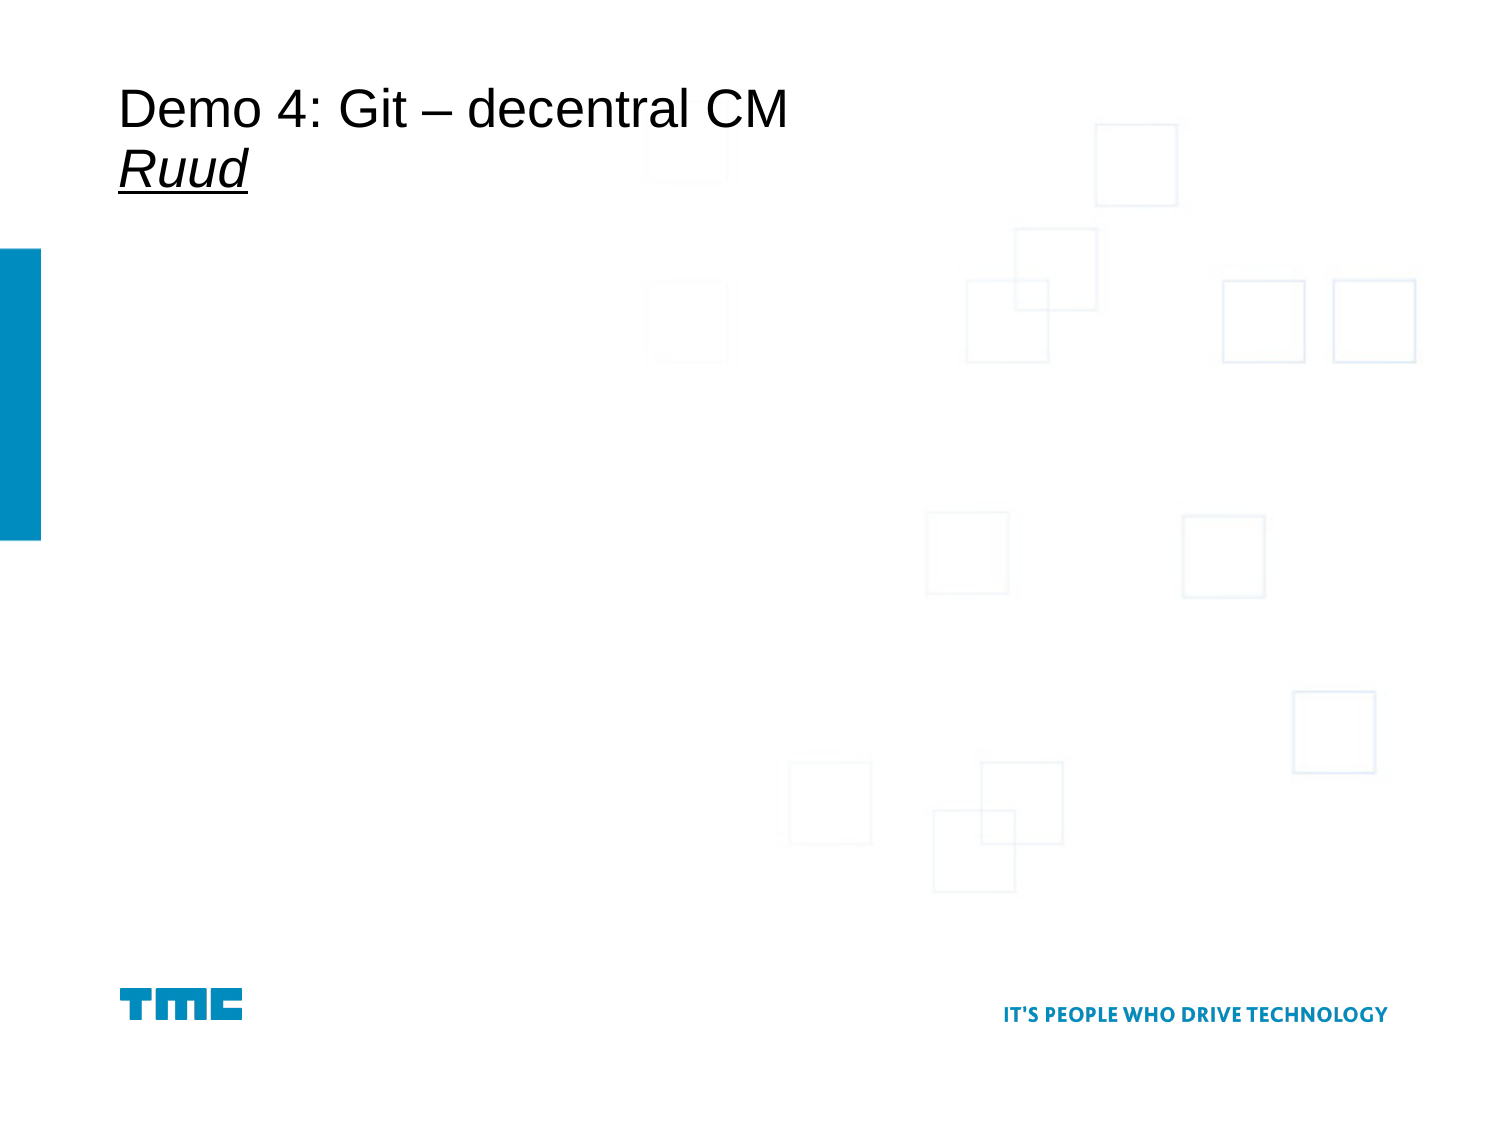

# Demo 4: Git – decentral CM Ruud